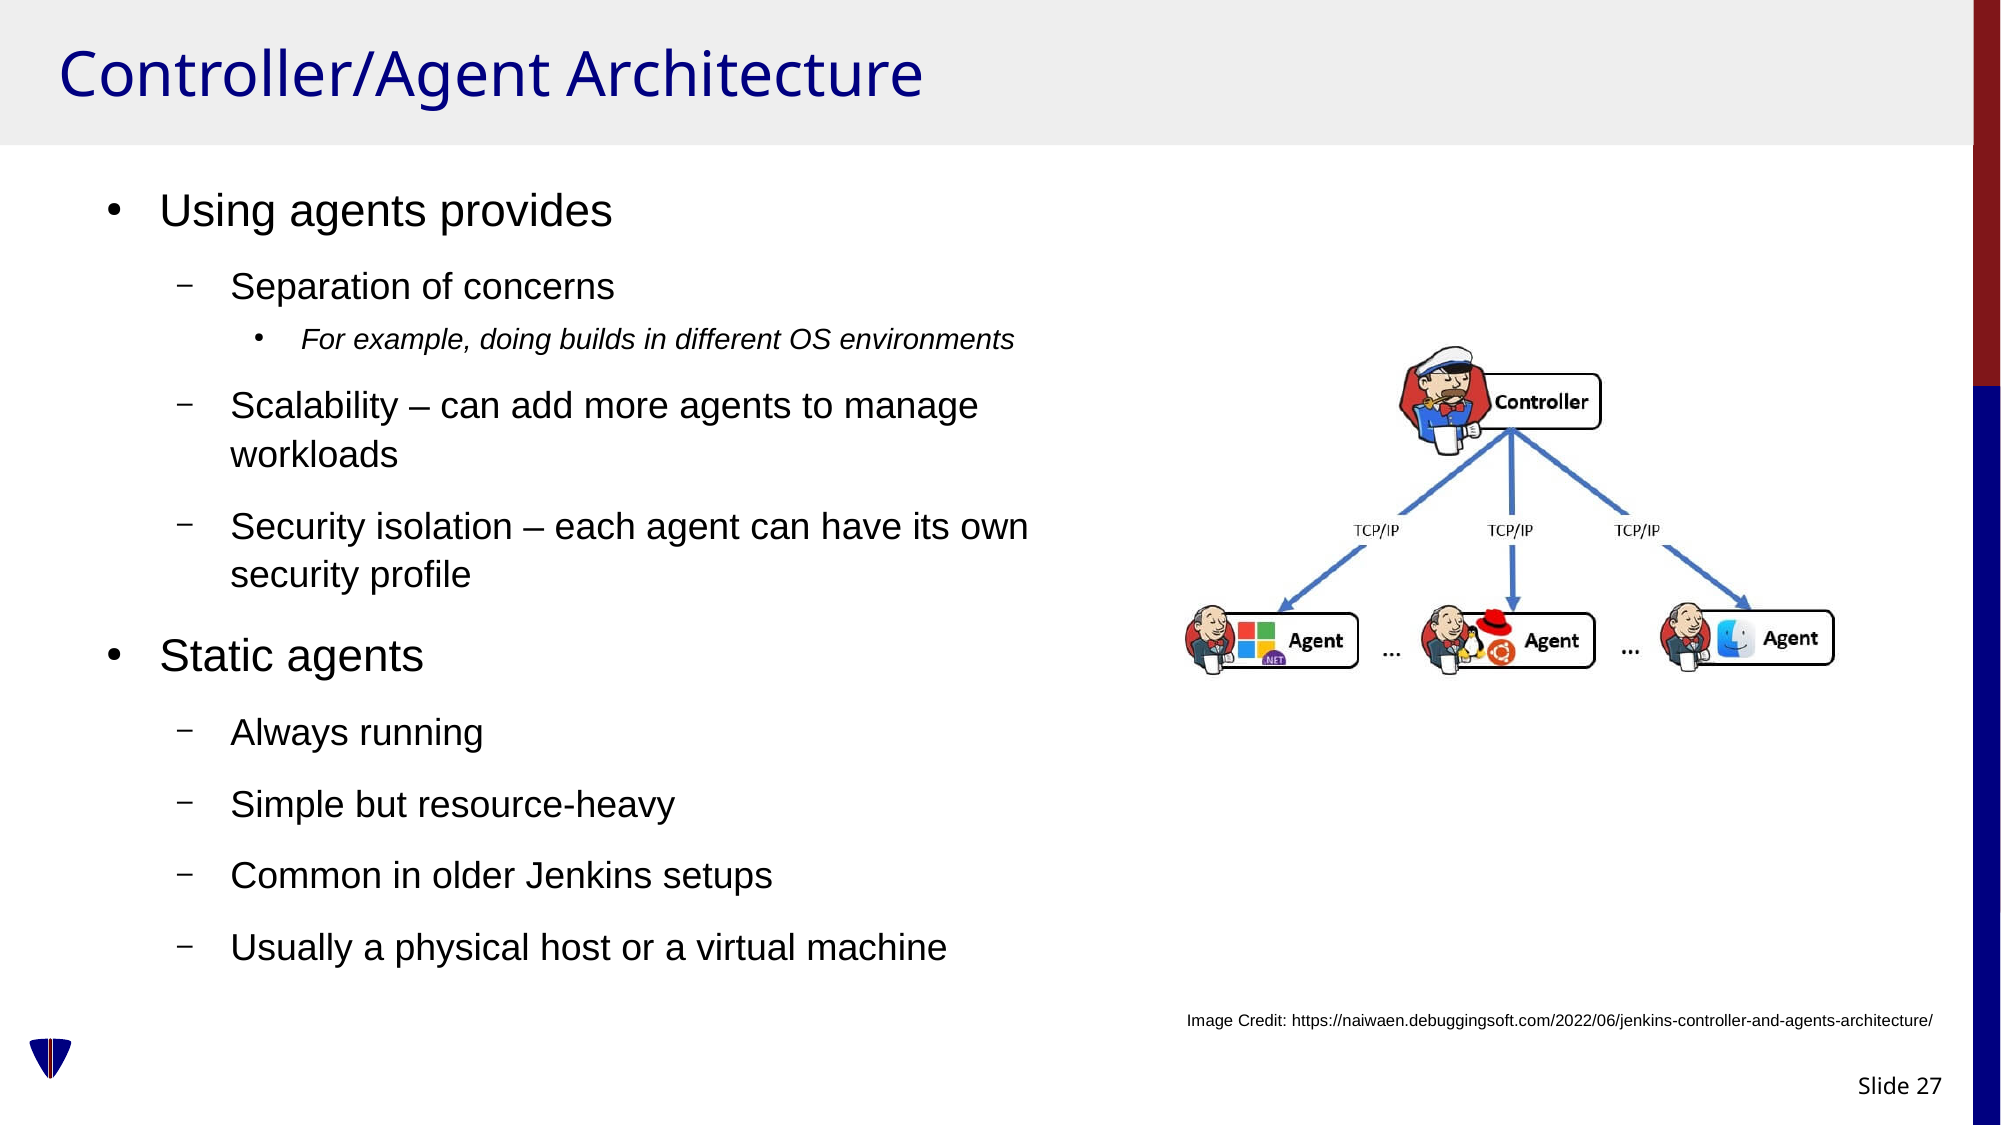

# Controller/Agent Architecture
Using agents provides
Separation of concerns
For example, doing builds in different OS environments
Scalability – can add more agents to manage workloads
Security isolation – each agent can have its own security profile
Static agents
Always running
Simple but resource-heavy
Common in older Jenkins setups
Usually a physical host or a virtual machine
Image Credit: https://naiwaen.debuggingsoft.com/2022/06/jenkins-controller-and-agents-architecture/